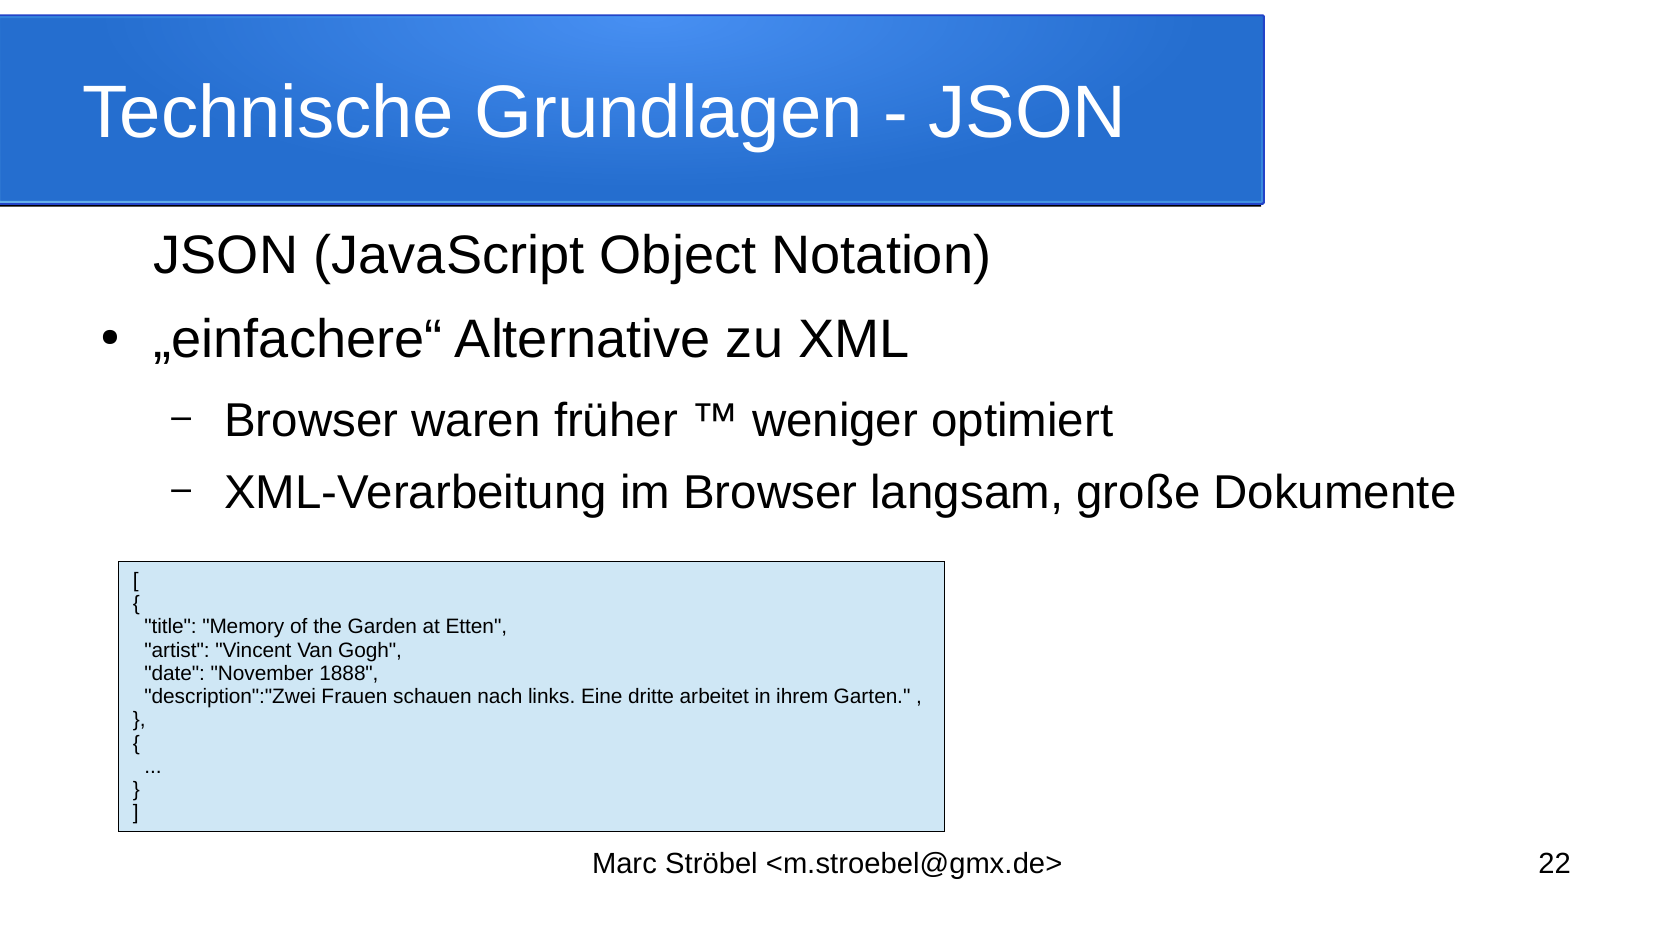

# Technische Grundlagen - JSON
JSON (JavaScript Object Notation)
„einfachere“ Alternative zu XML
Browser waren früher ™ weniger optimiert
XML-Verarbeitung im Browser langsam, große Dokumente
[
{
 "title": "Memory of the Garden at Etten",
 "artist": "Vincent Van Gogh",
 "date": "November 1888",
 "description":"Zwei Frauen schauen nach links. Eine dritte arbeitet in ihrem Garten." ,
},
{
 ...
}
]
Marc Ströbel <m.stroebel@gmx.de>
22